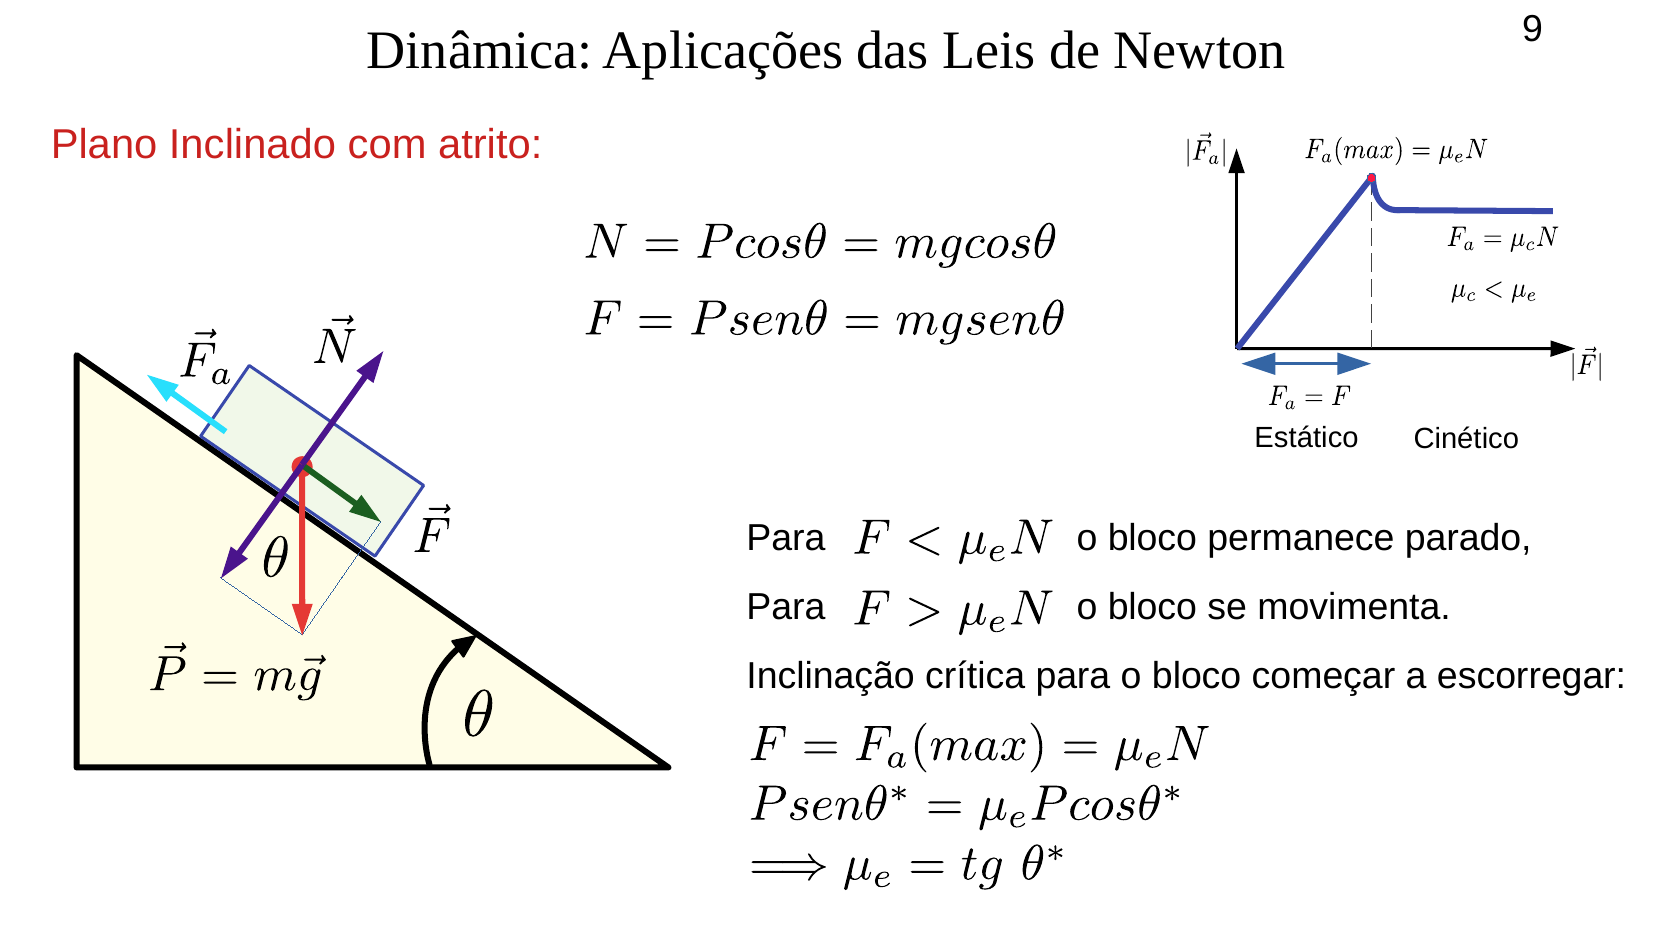

Dinâmica: Aplicações das Leis de Newton
Plano Inclinado com atrito:
Estático
Cinético
Para o bloco permanece parado,
Para o bloco se movimenta.
Inclinação crítica para o bloco começar a escorregar: